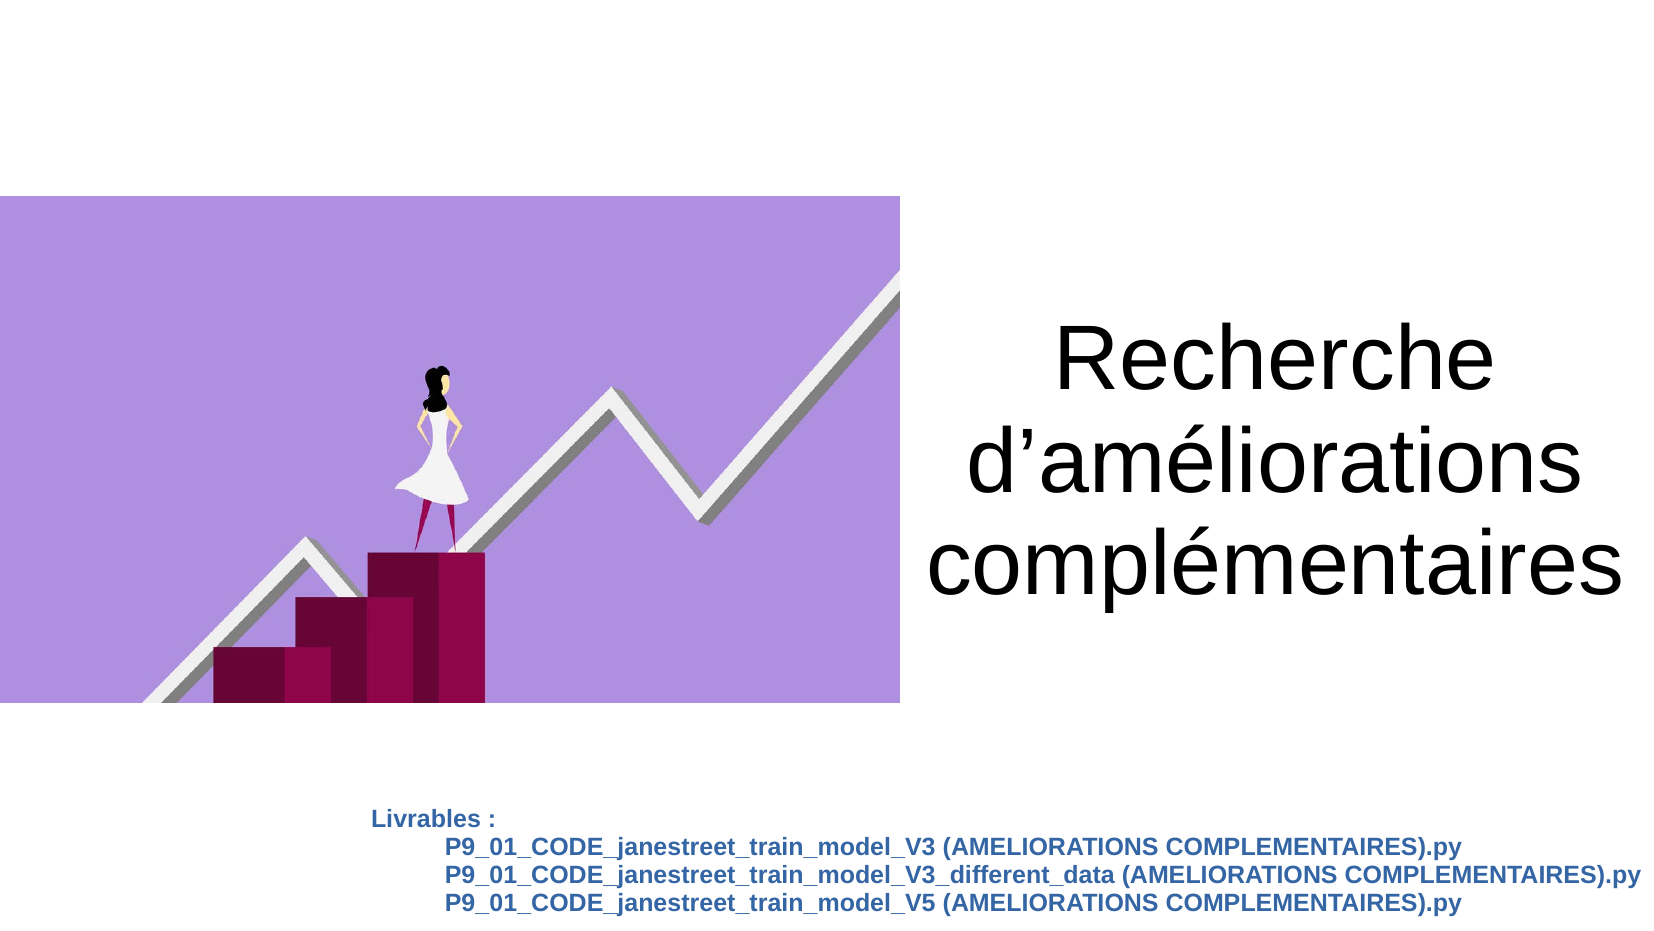

# Recherche d’améliorations complémentaires
Livrables :
	P9_01_CODE_janestreet_train_model_V3 (AMELIORATIONS COMPLEMENTAIRES).py
	P9_01_CODE_janestreet_train_model_V3_different_data (AMELIORATIONS COMPLEMENTAIRES).py
	P9_01_CODE_janestreet_train_model_V5 (AMELIORATIONS COMPLEMENTAIRES).py